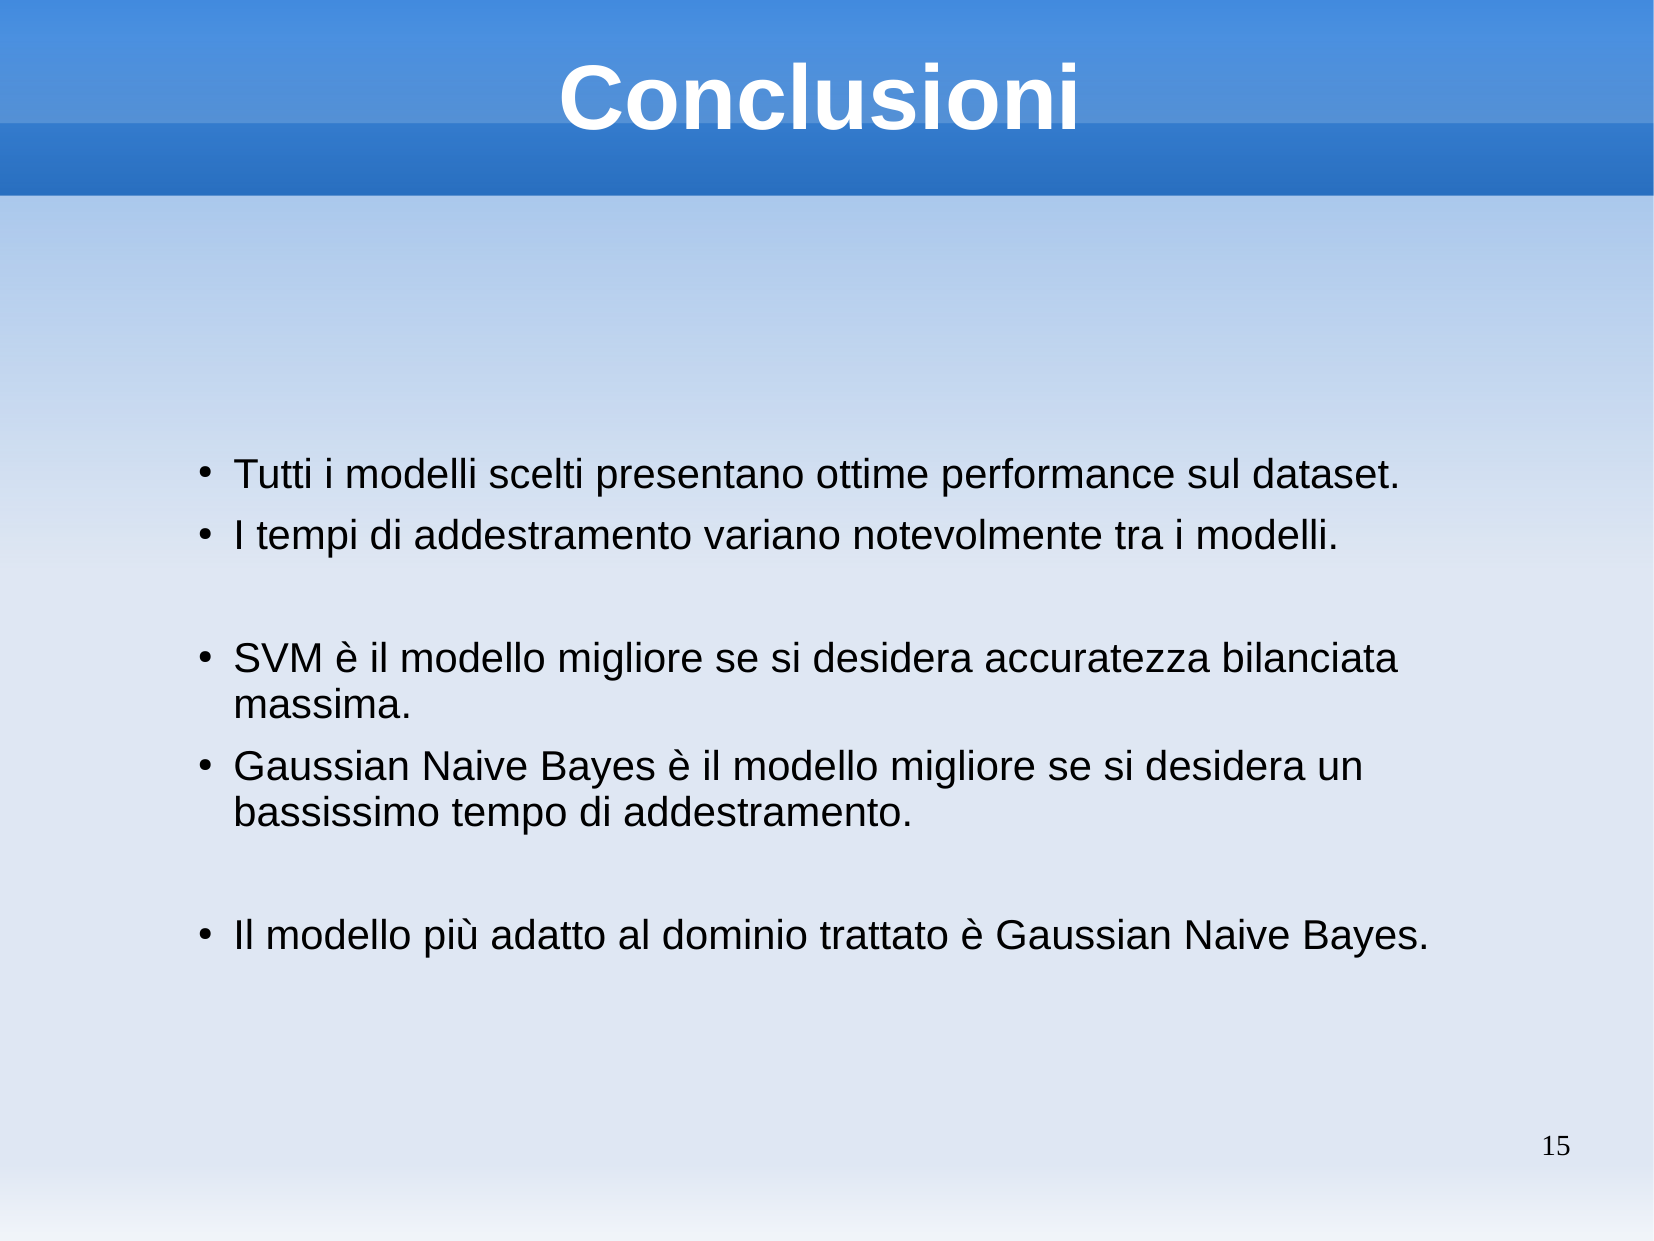

# Conclusioni
Tutti i modelli scelti presentano ottime performance sul dataset.
I tempi di addestramento variano notevolmente tra i modelli.
SVM è il modello migliore se si desidera accuratezza bilanciata massima.
Gaussian Naive Bayes è il modello migliore se si desidera un bassissimo tempo di addestramento.
Il modello più adatto al dominio trattato è Gaussian Naive Bayes.
15